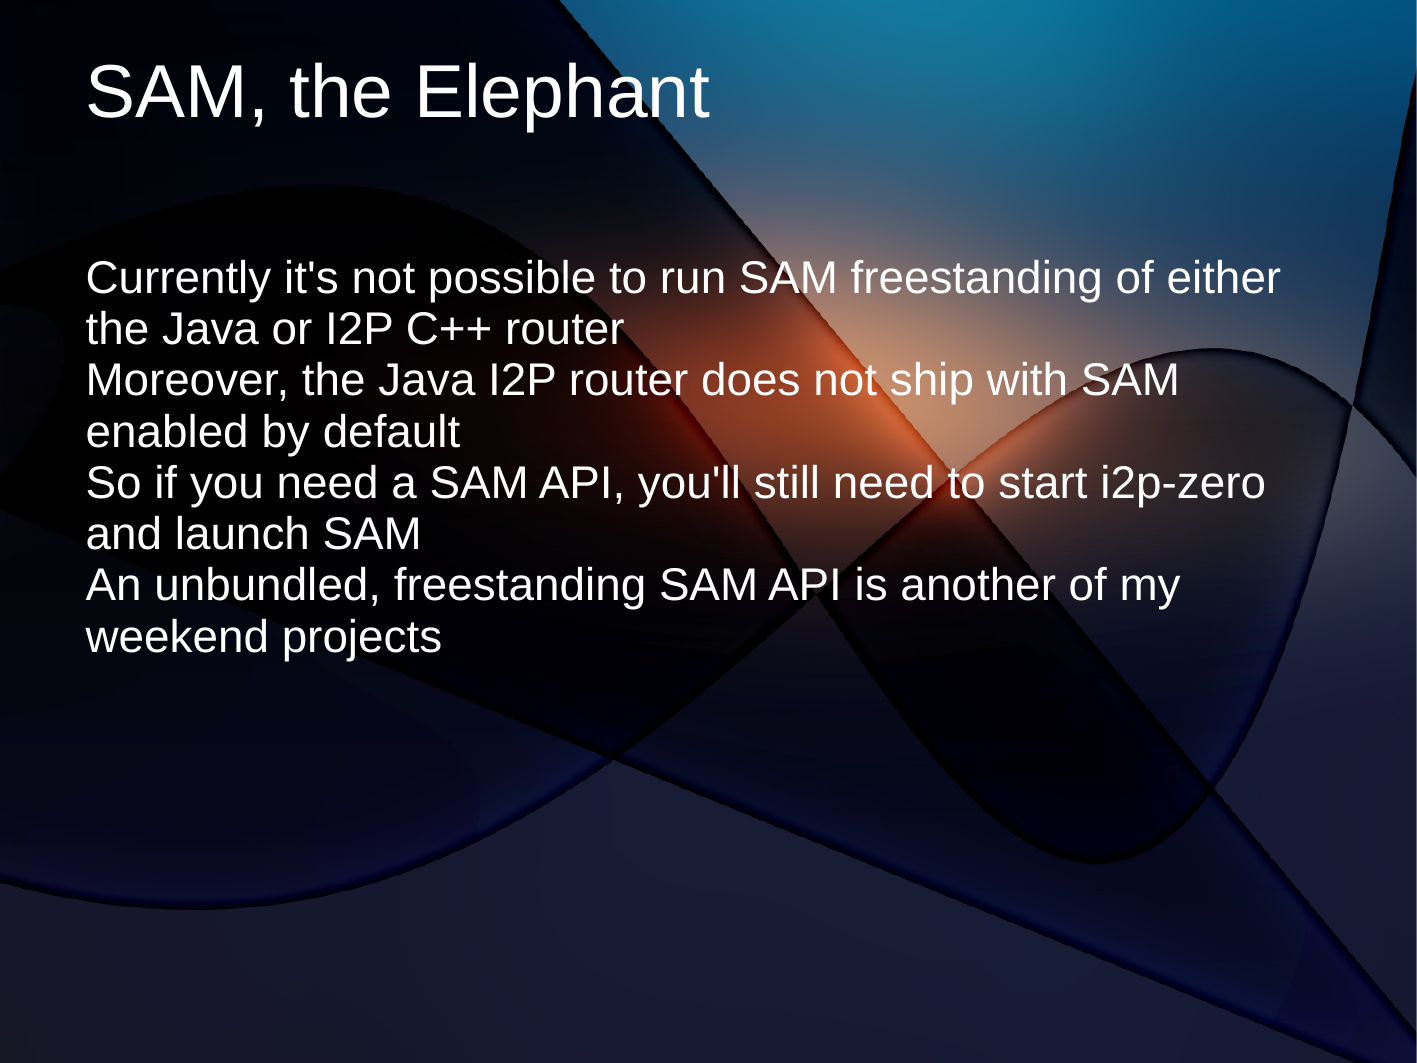

SAM, the Elephant
Currently it's not possible to run SAM freestanding of either the Java or I2P C++ router
Moreover, the Java I2P router does not ship with SAM enabled by default
So if you need a SAM API, you'll still need to start i2p-zero and launch SAM
An unbundled, freestanding SAM API is another of my weekend projects